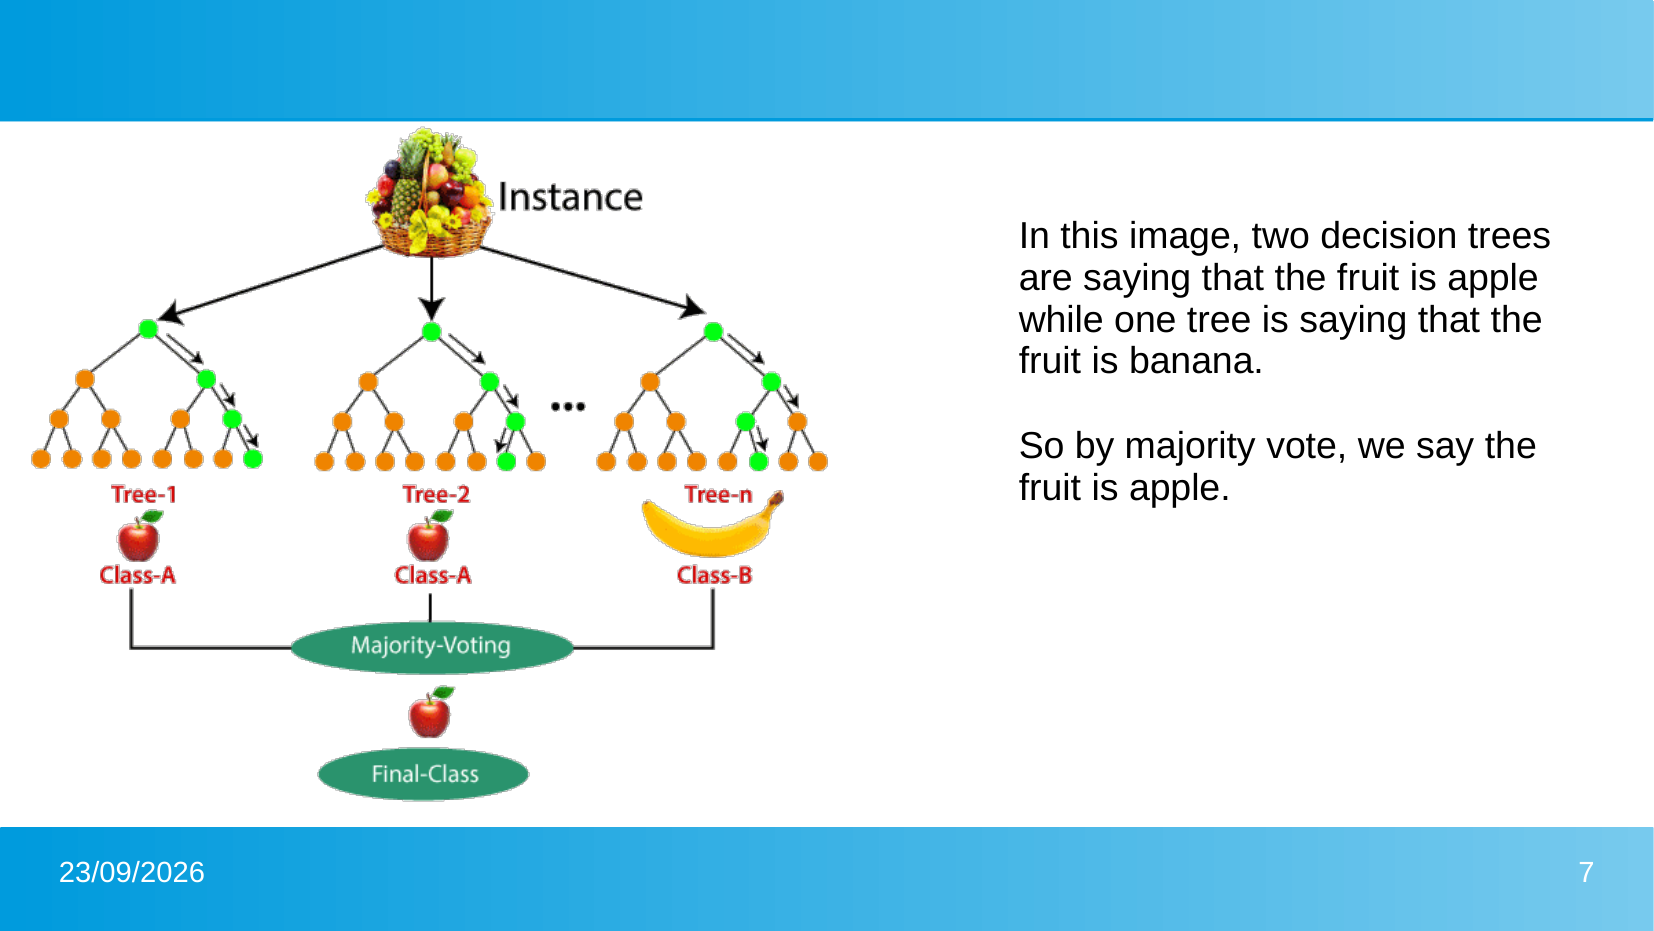

#
In this image, two decision trees are saying that the fruit is apple while one tree is saying that the fruit is banana.
So by majority vote, we say the fruit is apple.
7